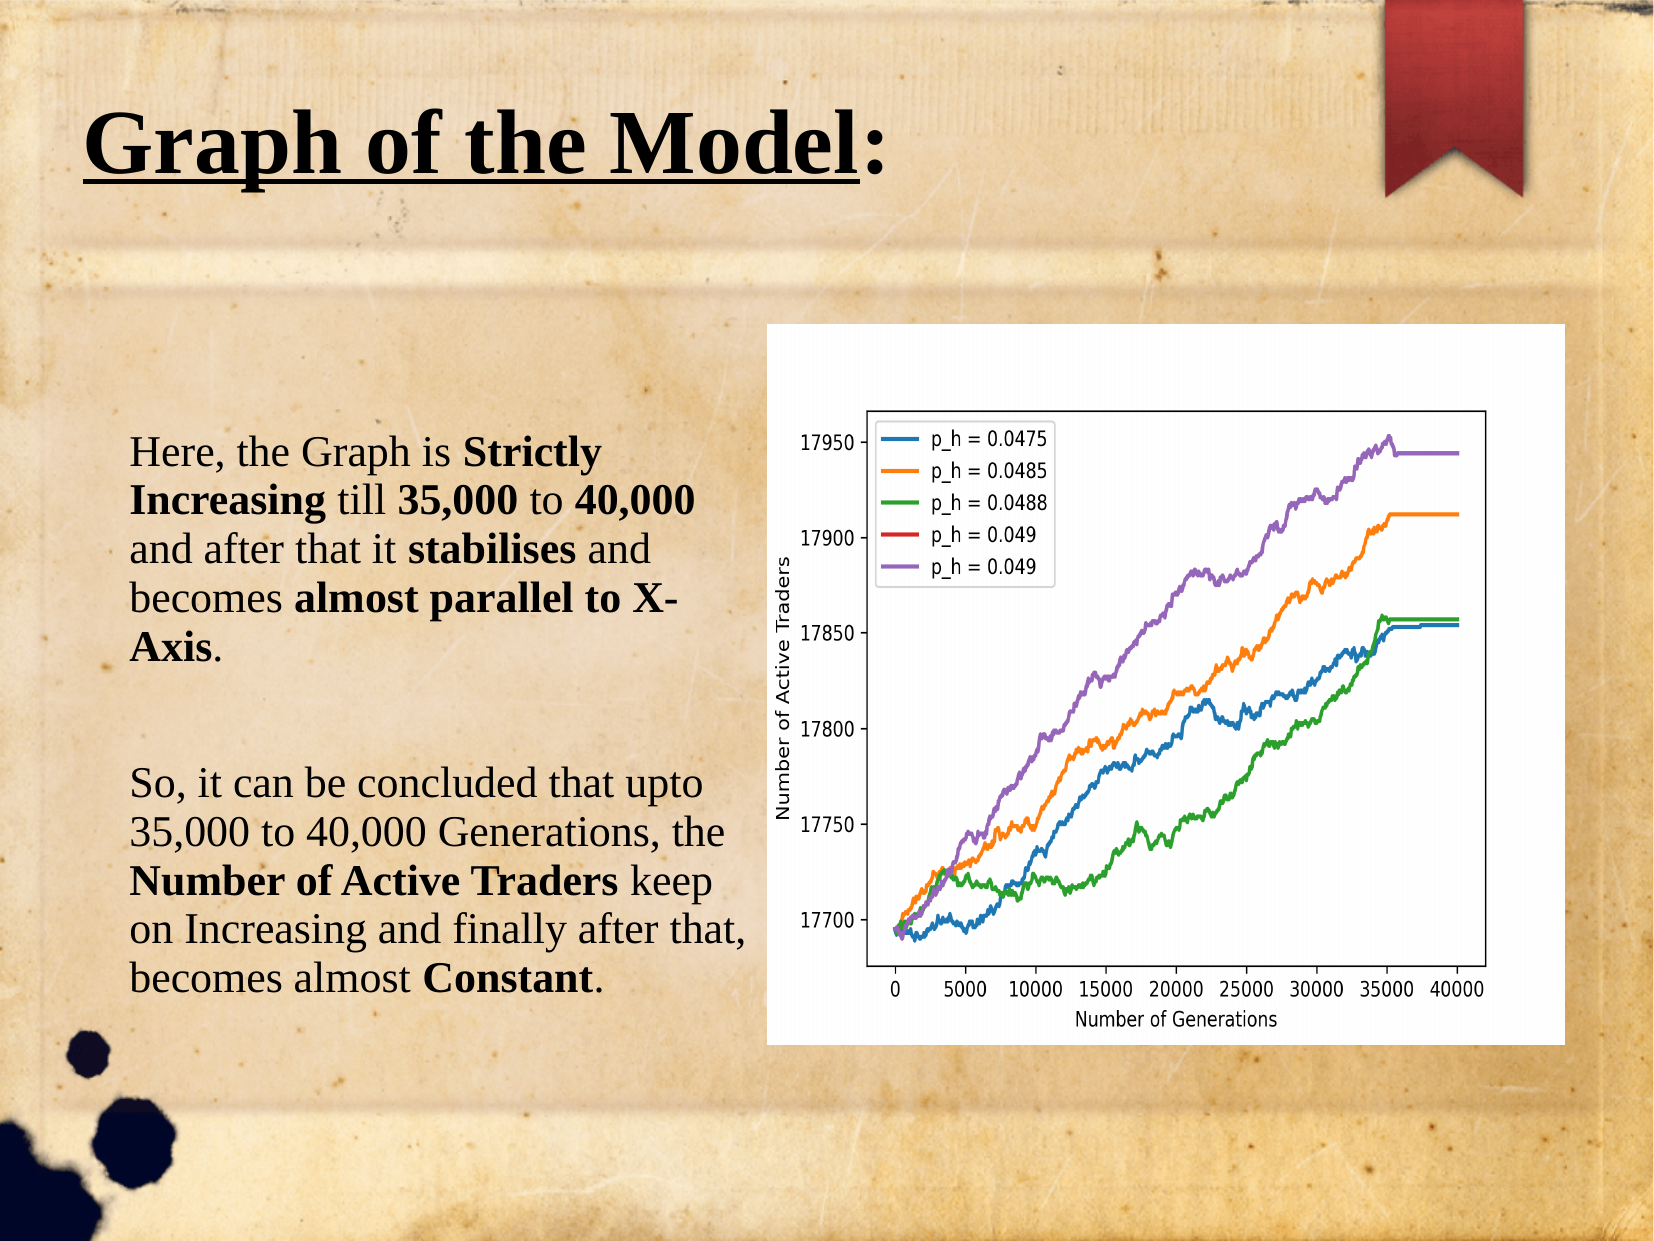

# Graph of the Model:
Here, the Graph is Strictly Increasing till 35,000 to 40,000 and after that it stabilises and becomes almost parallel to X-Axis.
So, it can be concluded that upto 35,000 to 40,000 Generations, the Number of Active Traders keep on Increasing and finally after that, becomes almost Constant.